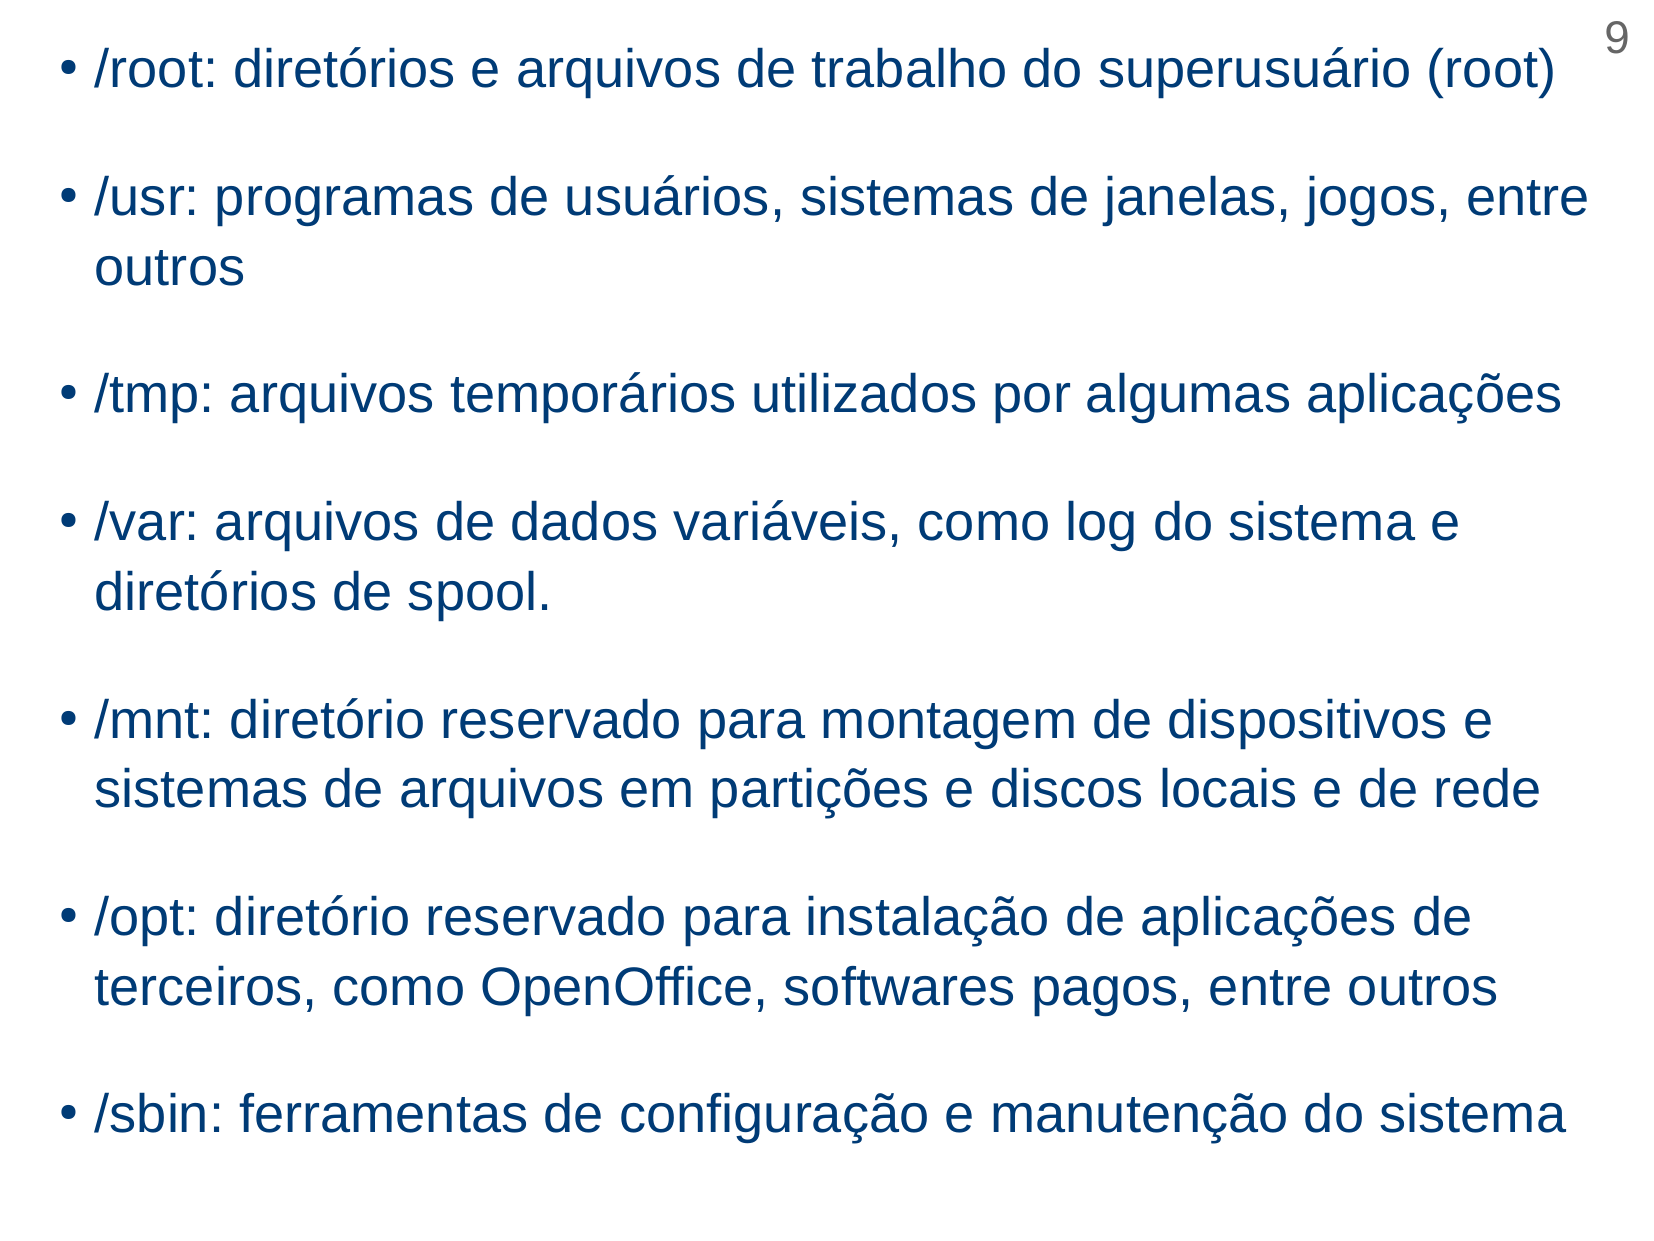

9
/root: diretórios e arquivos de trabalho do superusuário (root)
/usr: programas de usuários, sistemas de janelas, jogos, entre outros
/tmp: arquivos temporários utilizados por algumas aplicações
/var: arquivos de dados variáveis, como log do sistema e diretórios de spool.
/mnt: diretório reservado para montagem de dispositivos e sistemas de arquivos em partições e discos locais e de rede
/opt: diretório reservado para instalação de aplicações de terceiros, como OpenOffice, softwares pagos, entre outros
/sbin: ferramentas de configuração e manutenção do sistema
#